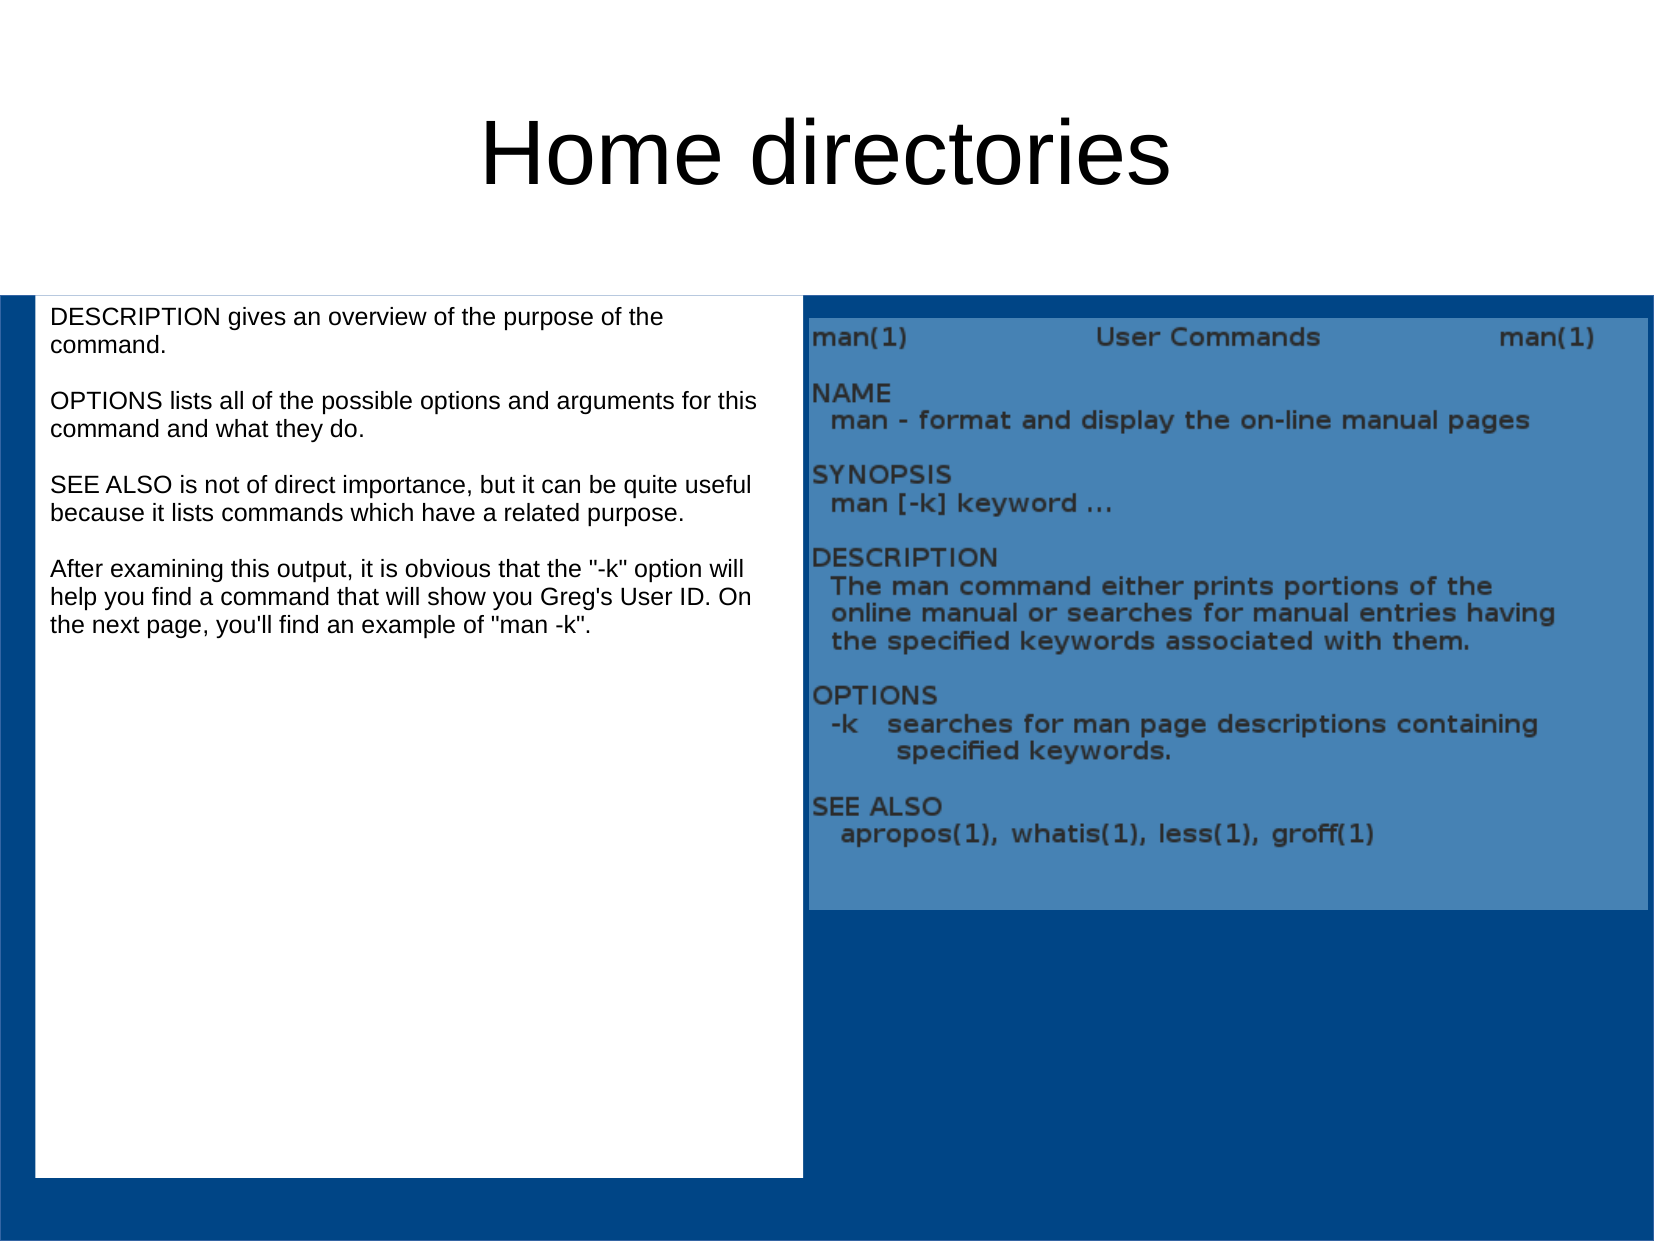

# Home directories
DESCRIPTION gives an overview of the purpose of the command.
OPTIONS lists all of the possible options and arguments for this command and what they do.
SEE ALSO is not of direct importance, but it can be quite useful because it lists commands which have a related purpose.
After examining this output, it is obvious that the "-k" option will help you find a command that will show you Greg's User ID. On the next page, you'll find an example of "man -k".